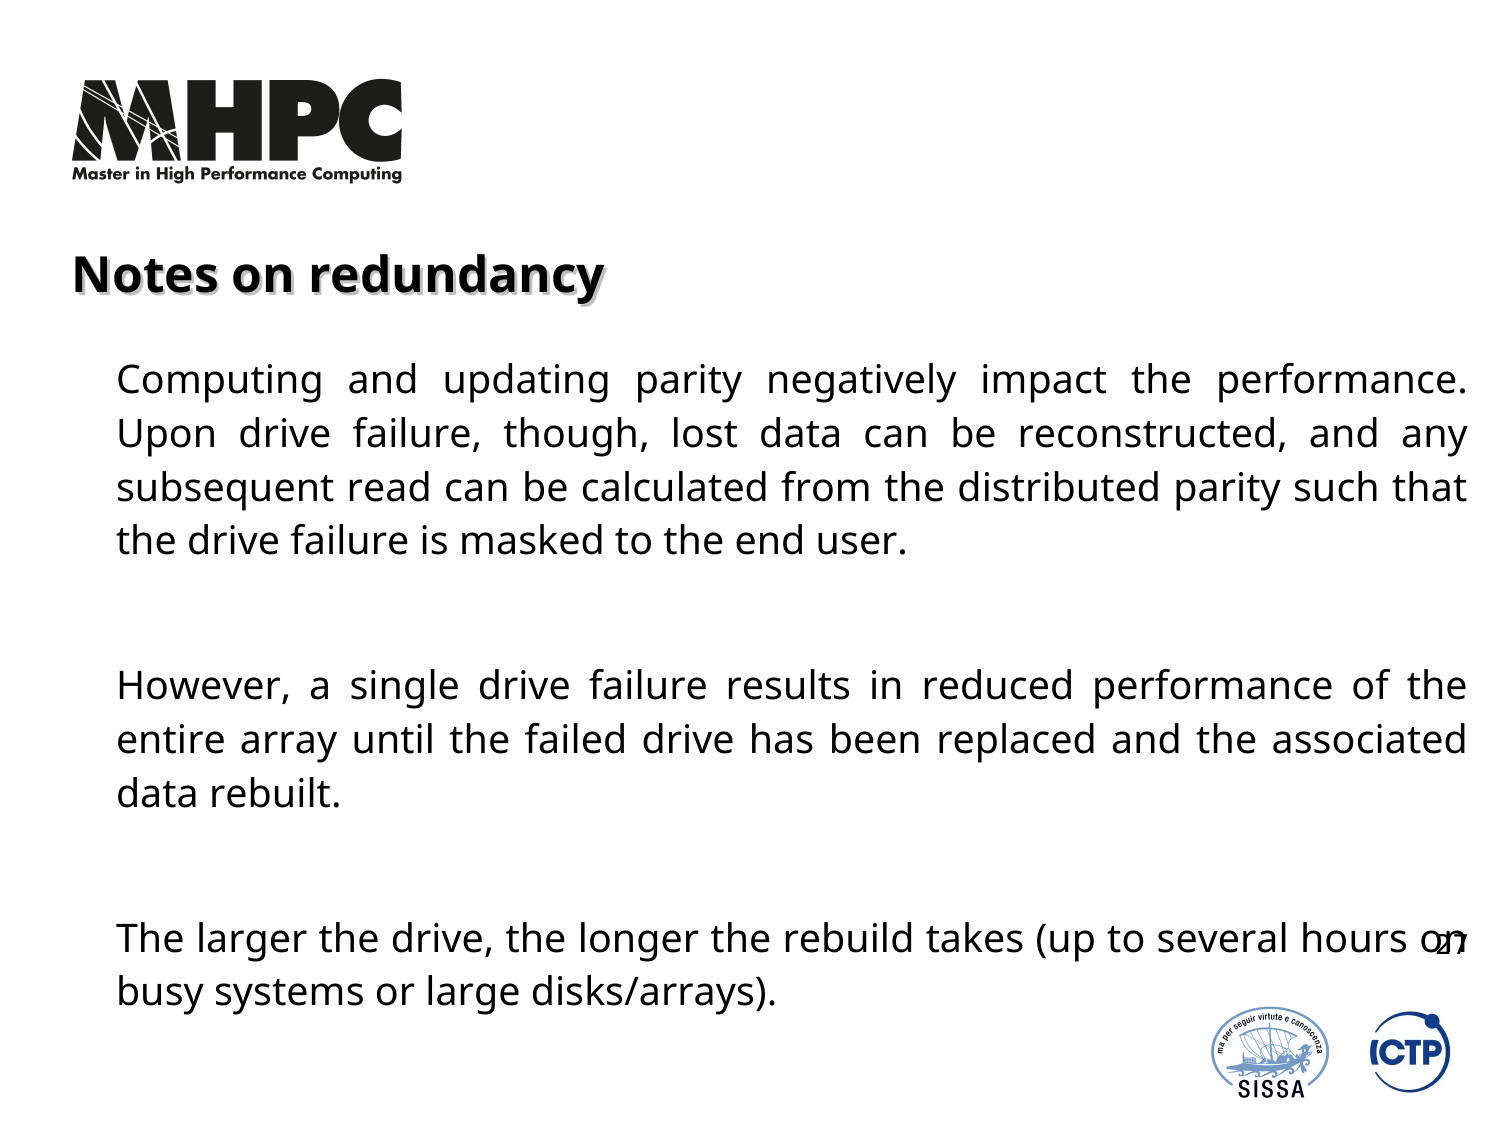

# Notes on redundancy
Computing and updating parity negatively impact the performance. Upon drive failure, though, lost data can be reconstructed, and any subsequent read can be calculated from the distributed parity such that the drive failure is masked to the end user.
However, a single drive failure results in reduced performance of the entire array until the failed drive has been replaced and the associated data rebuilt.
The larger the drive, the longer the rebuild takes (up to several hours on busy systems or large disks/arrays).
27